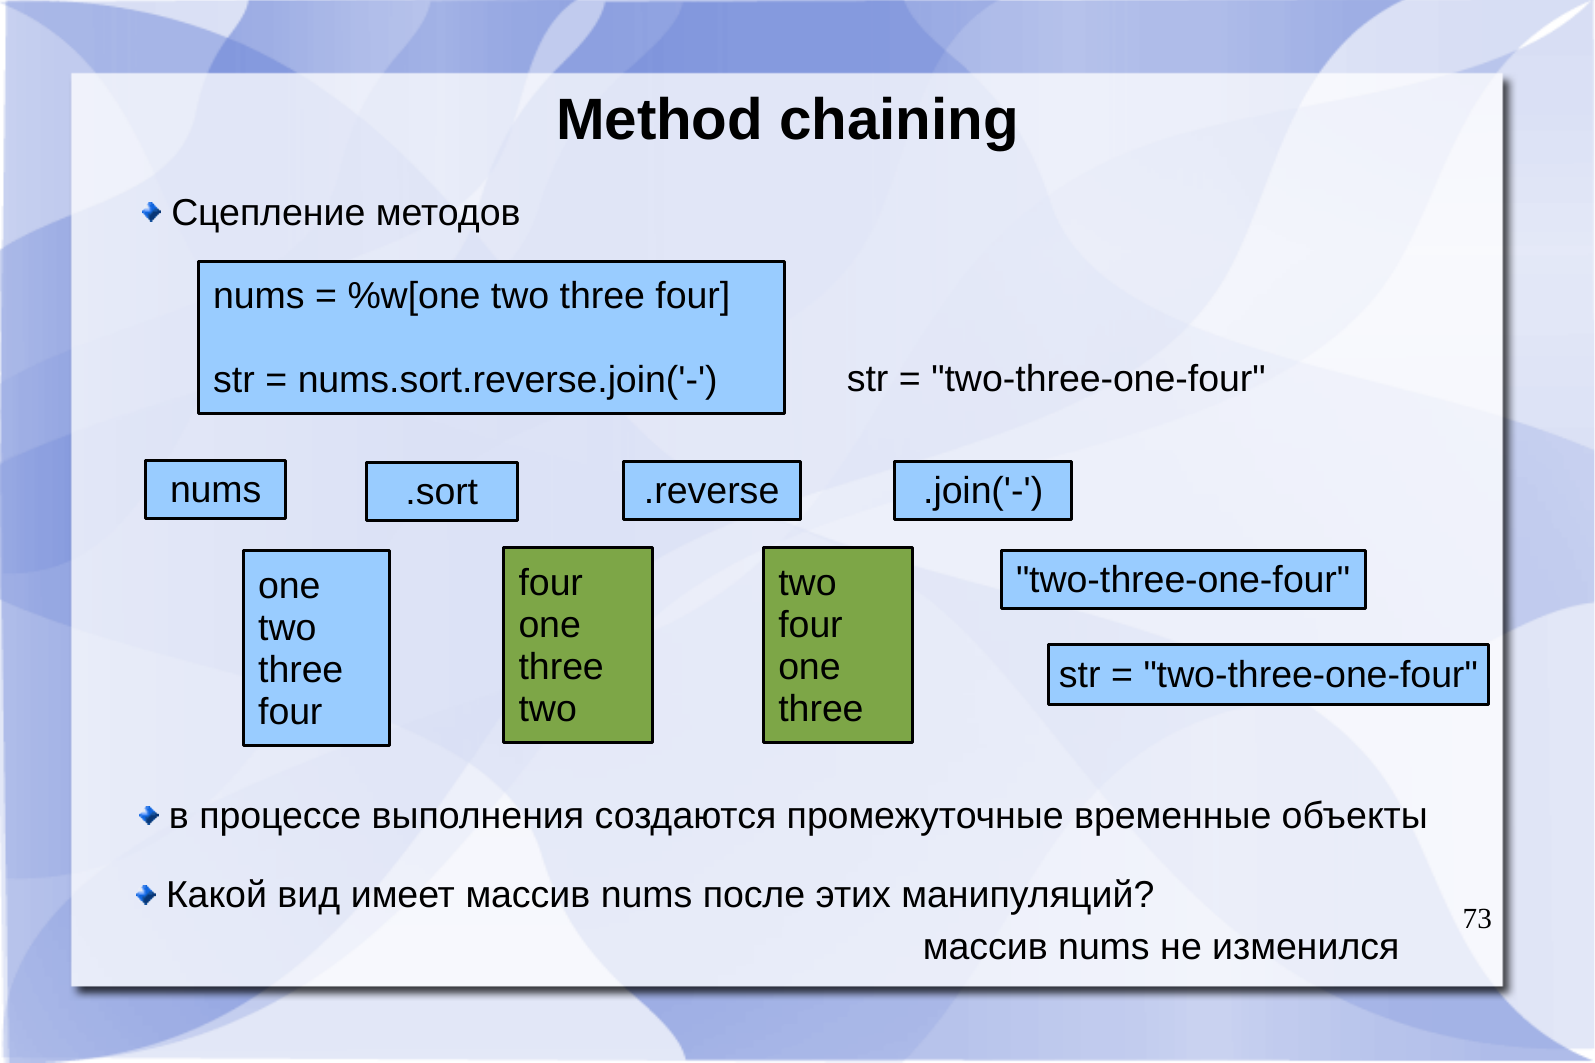

# Method chaining
 Сцепление методов
nums = %w[one two three four]
str = nums.sort.reverse.join('-')
str = "two-three-one-four"
nums
.reverse
.join('-')
.sort
four
one
three
two
two
four
one
three
"two-three-one-four"
one
two
three
four
str = "two-three-one-four"
 в процессе выполнения создаются промежуточные временные объекты
 Какой вид имеет массив nums после этих манипуляций?
73
массив nums не изменился